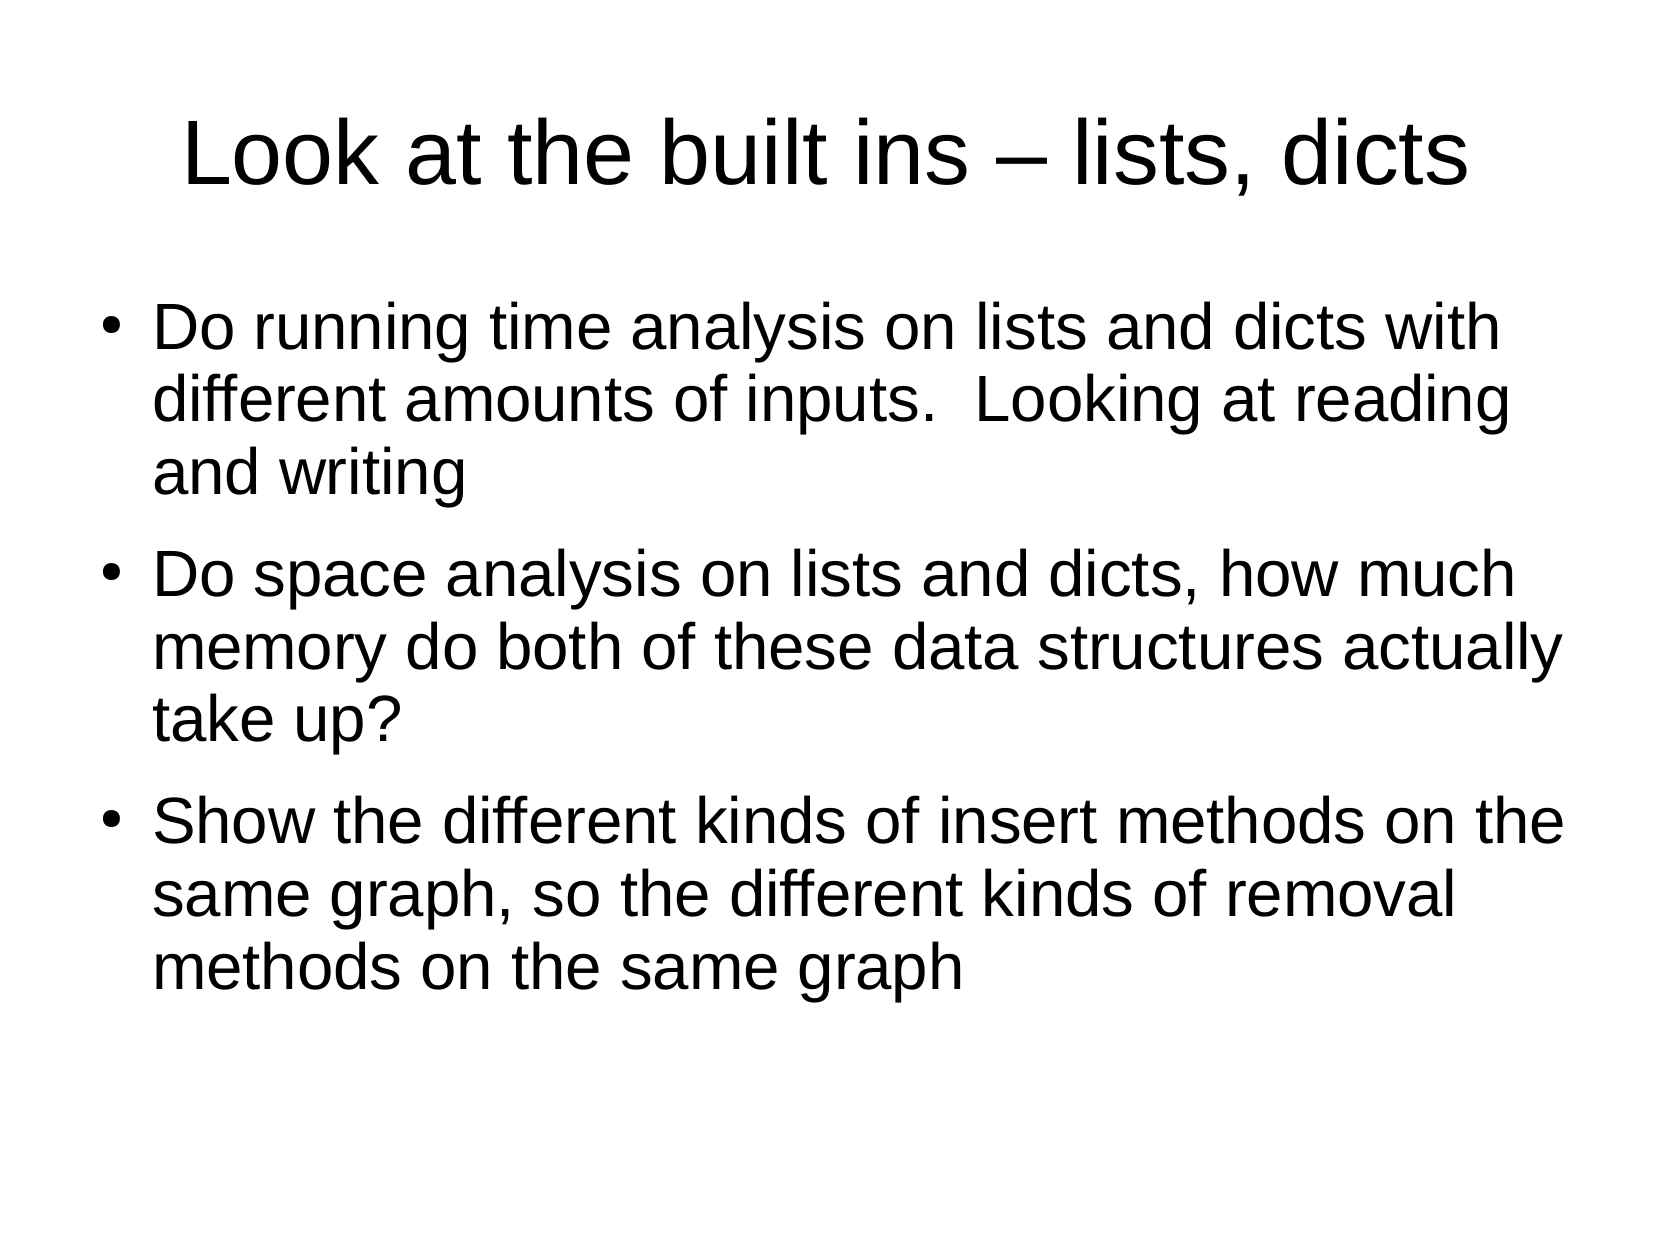

# Look at the built ins – lists, dicts
Do running time analysis on lists and dicts with different amounts of inputs. Looking at reading and writing
Do space analysis on lists and dicts, how much memory do both of these data structures actually take up?
Show the different kinds of insert methods on the same graph, so the different kinds of removal methods on the same graph